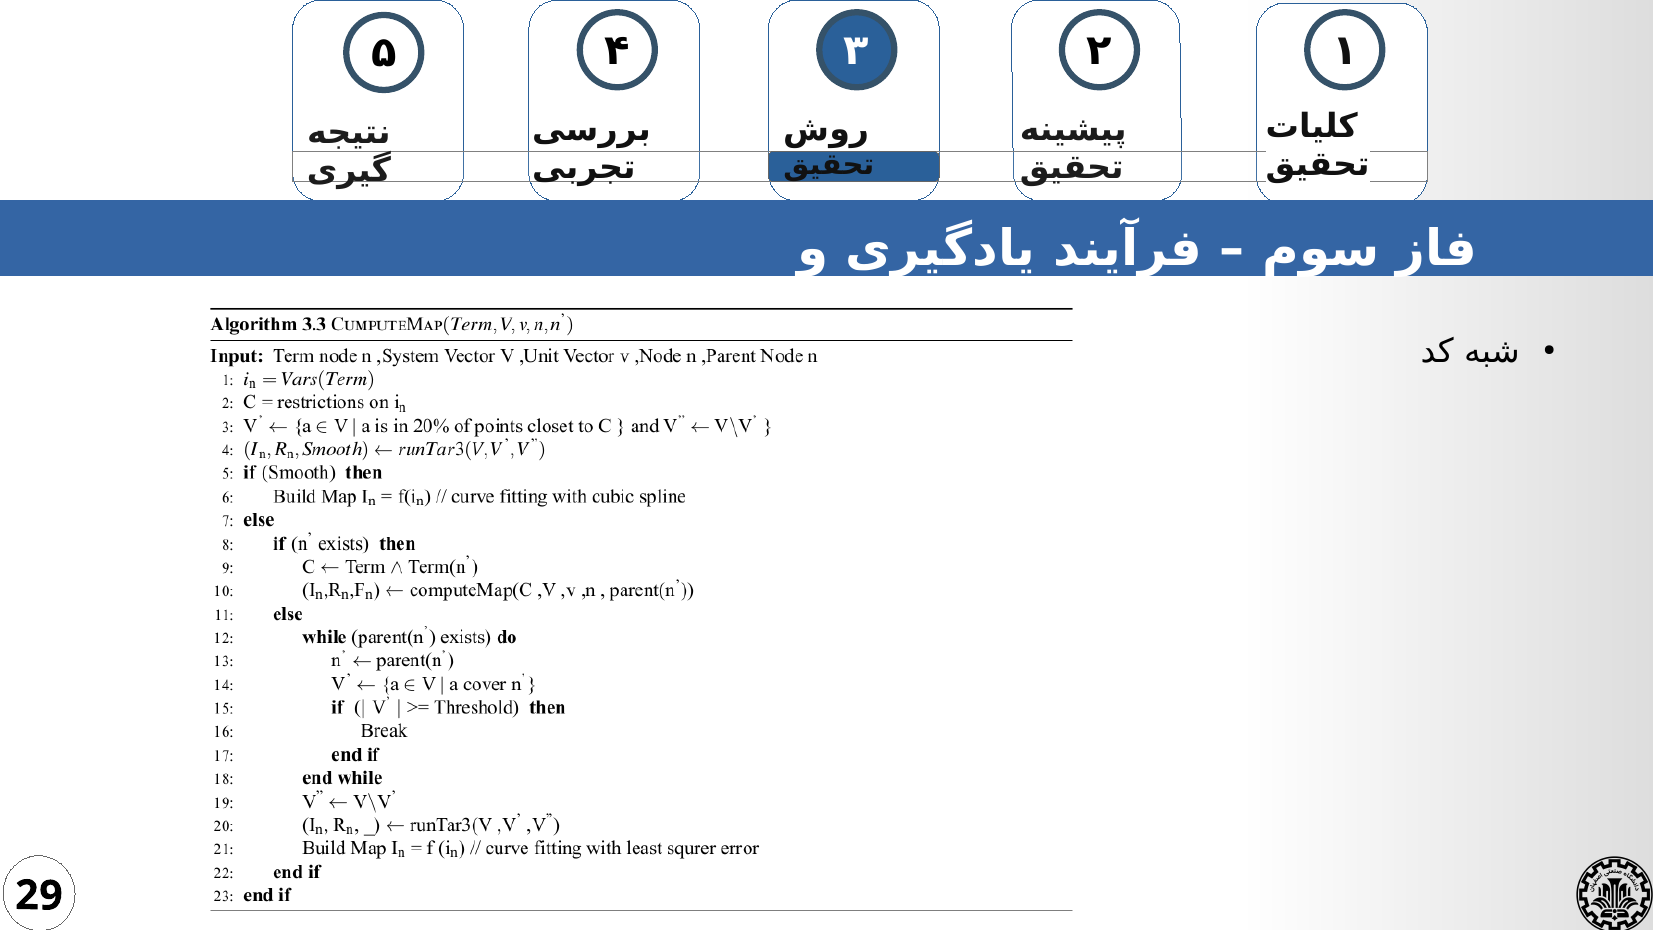

۴
۳
۲
۱
۵
کلیات تحقیق
بررسی تجربی
روش تحقیق
پیشینه تحقیق
نتیجه گیری
فاز سوم – فرآیند یادگیری و شبیه‌سازی(ادامه.)
شبه کد
29